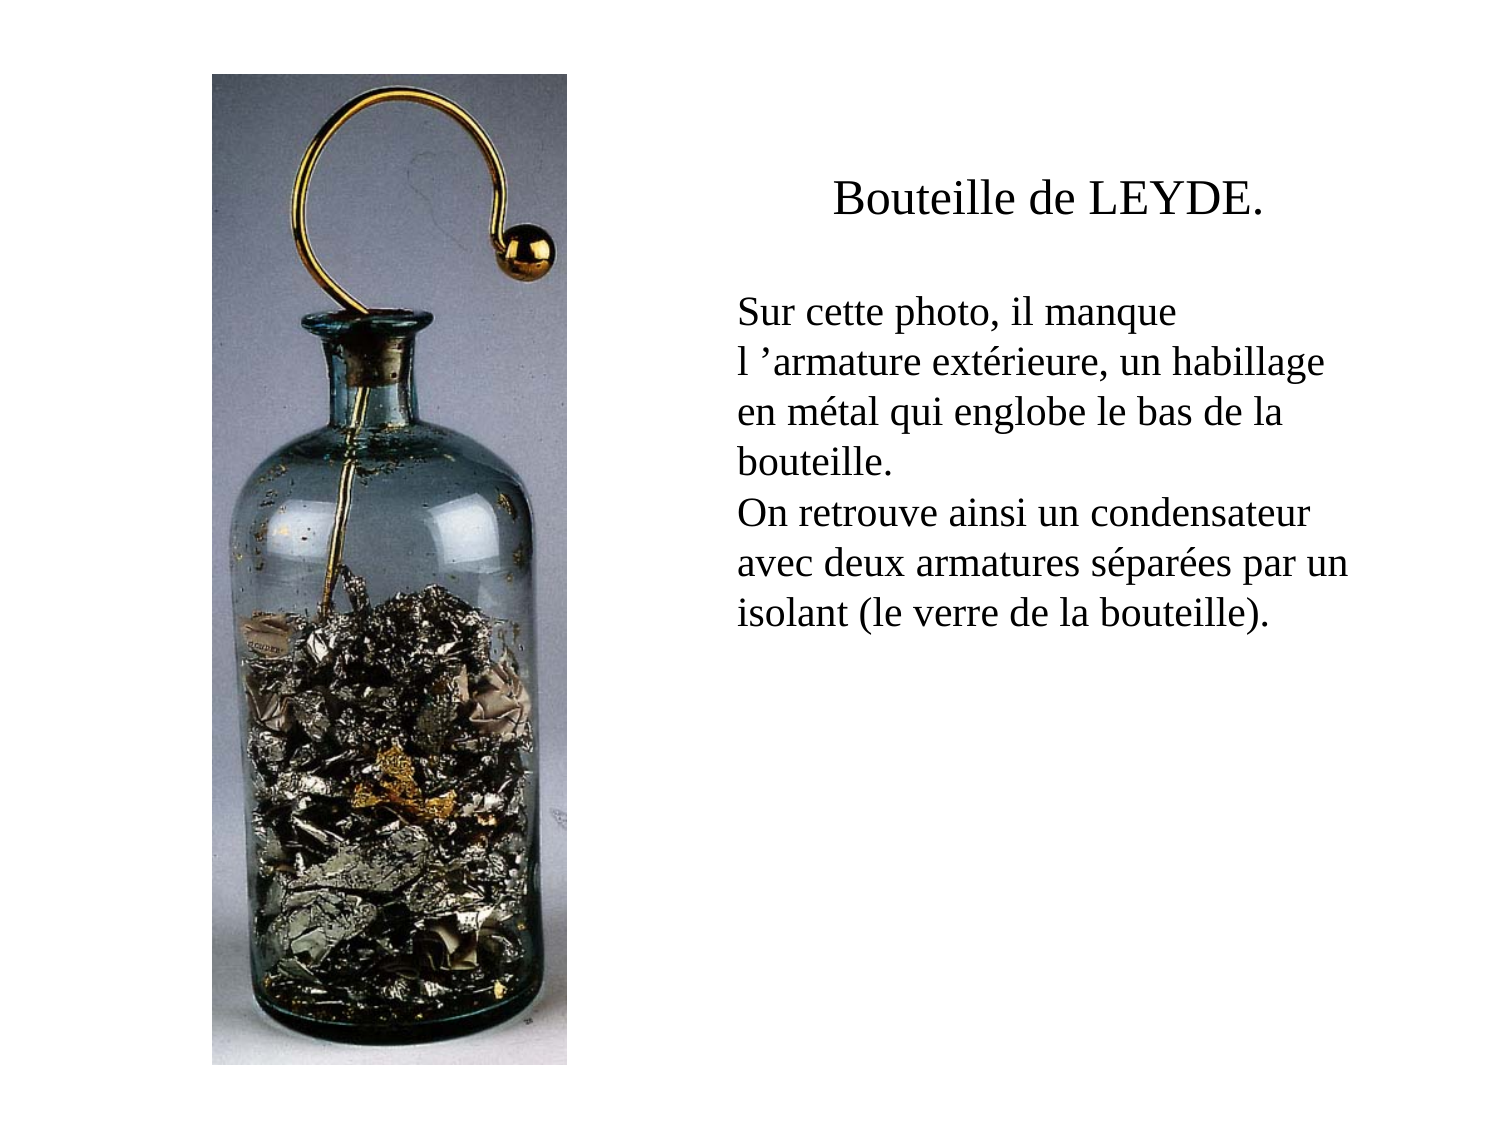

Bouteille de LEYDE.
Sur cette photo, il manque l ’armature extérieure, un habillage en métal qui englobe le bas de la bouteille.
On retrouve ainsi un condensateur avec deux armatures séparées par un isolant (le verre de la bouteille).